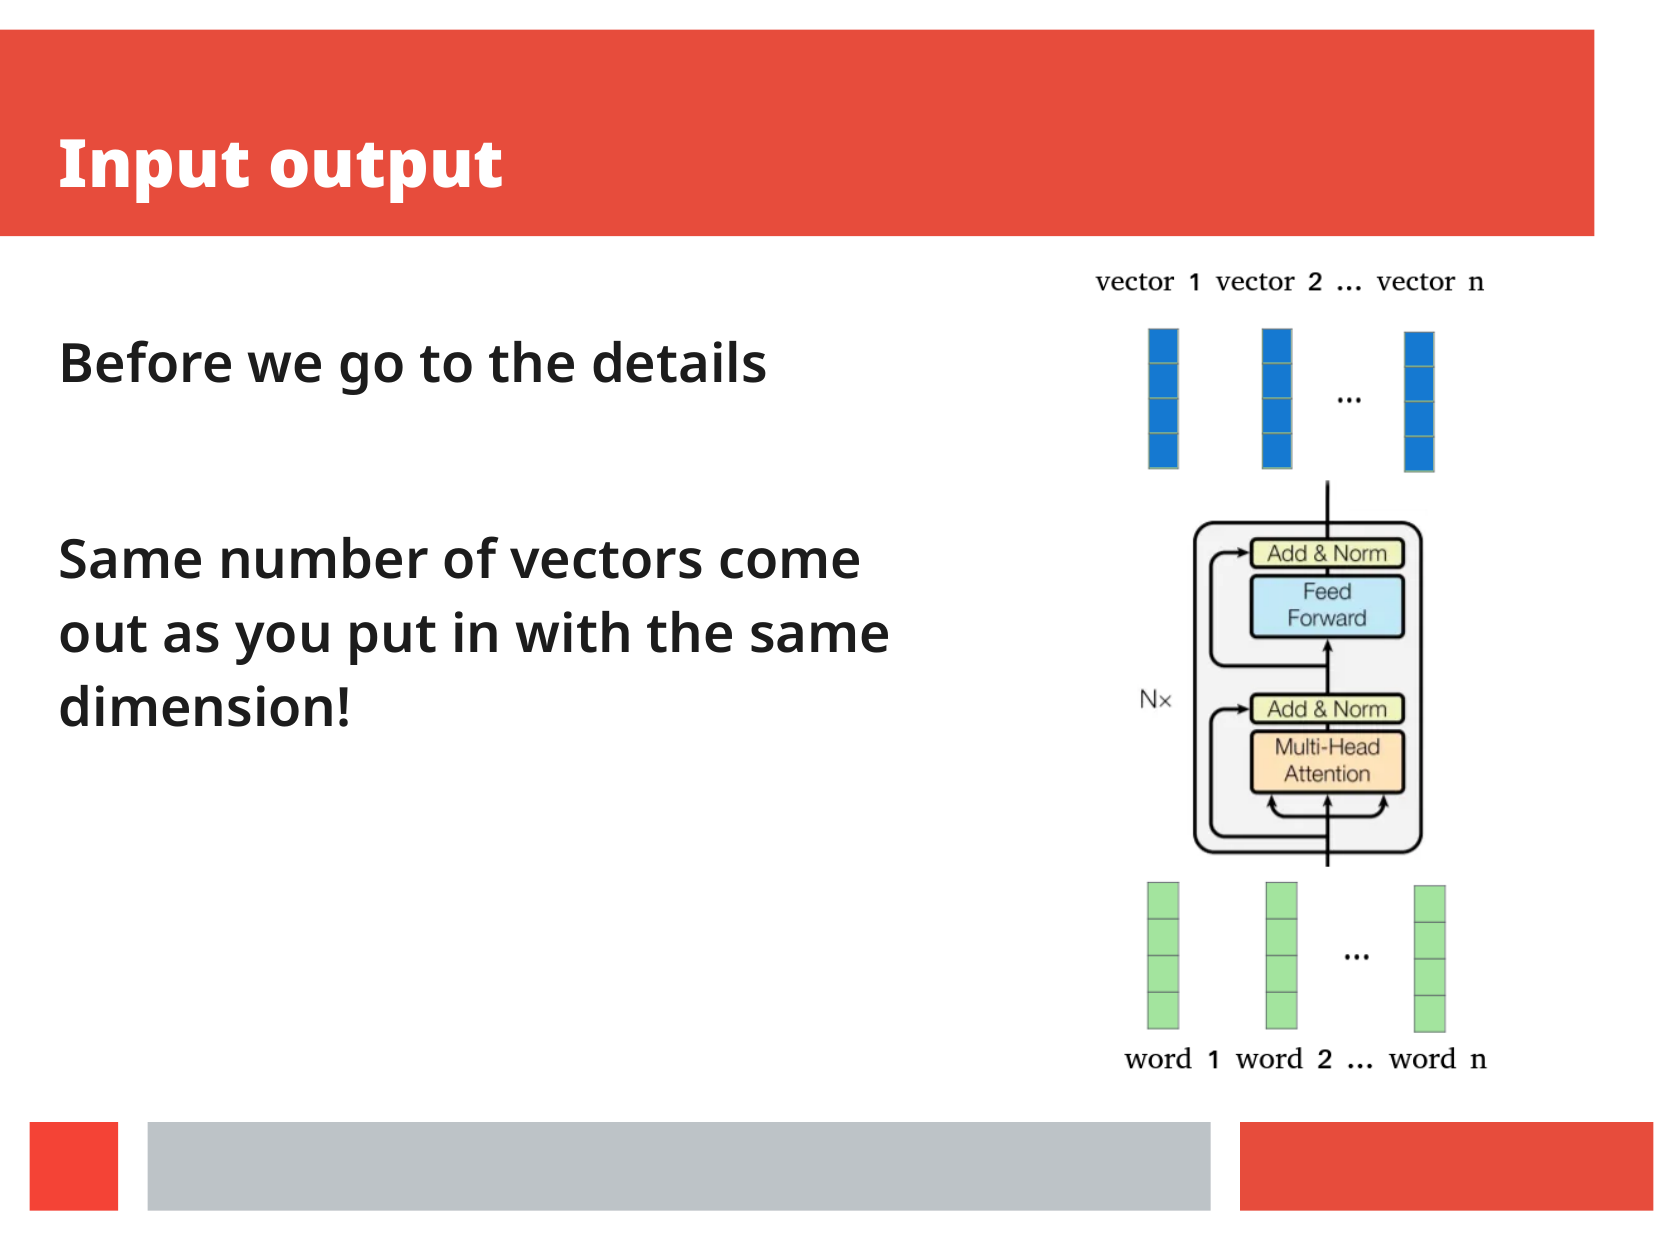

# Input output
Before we go to the details
Same number of vectors come out as you put in with the same dimension!